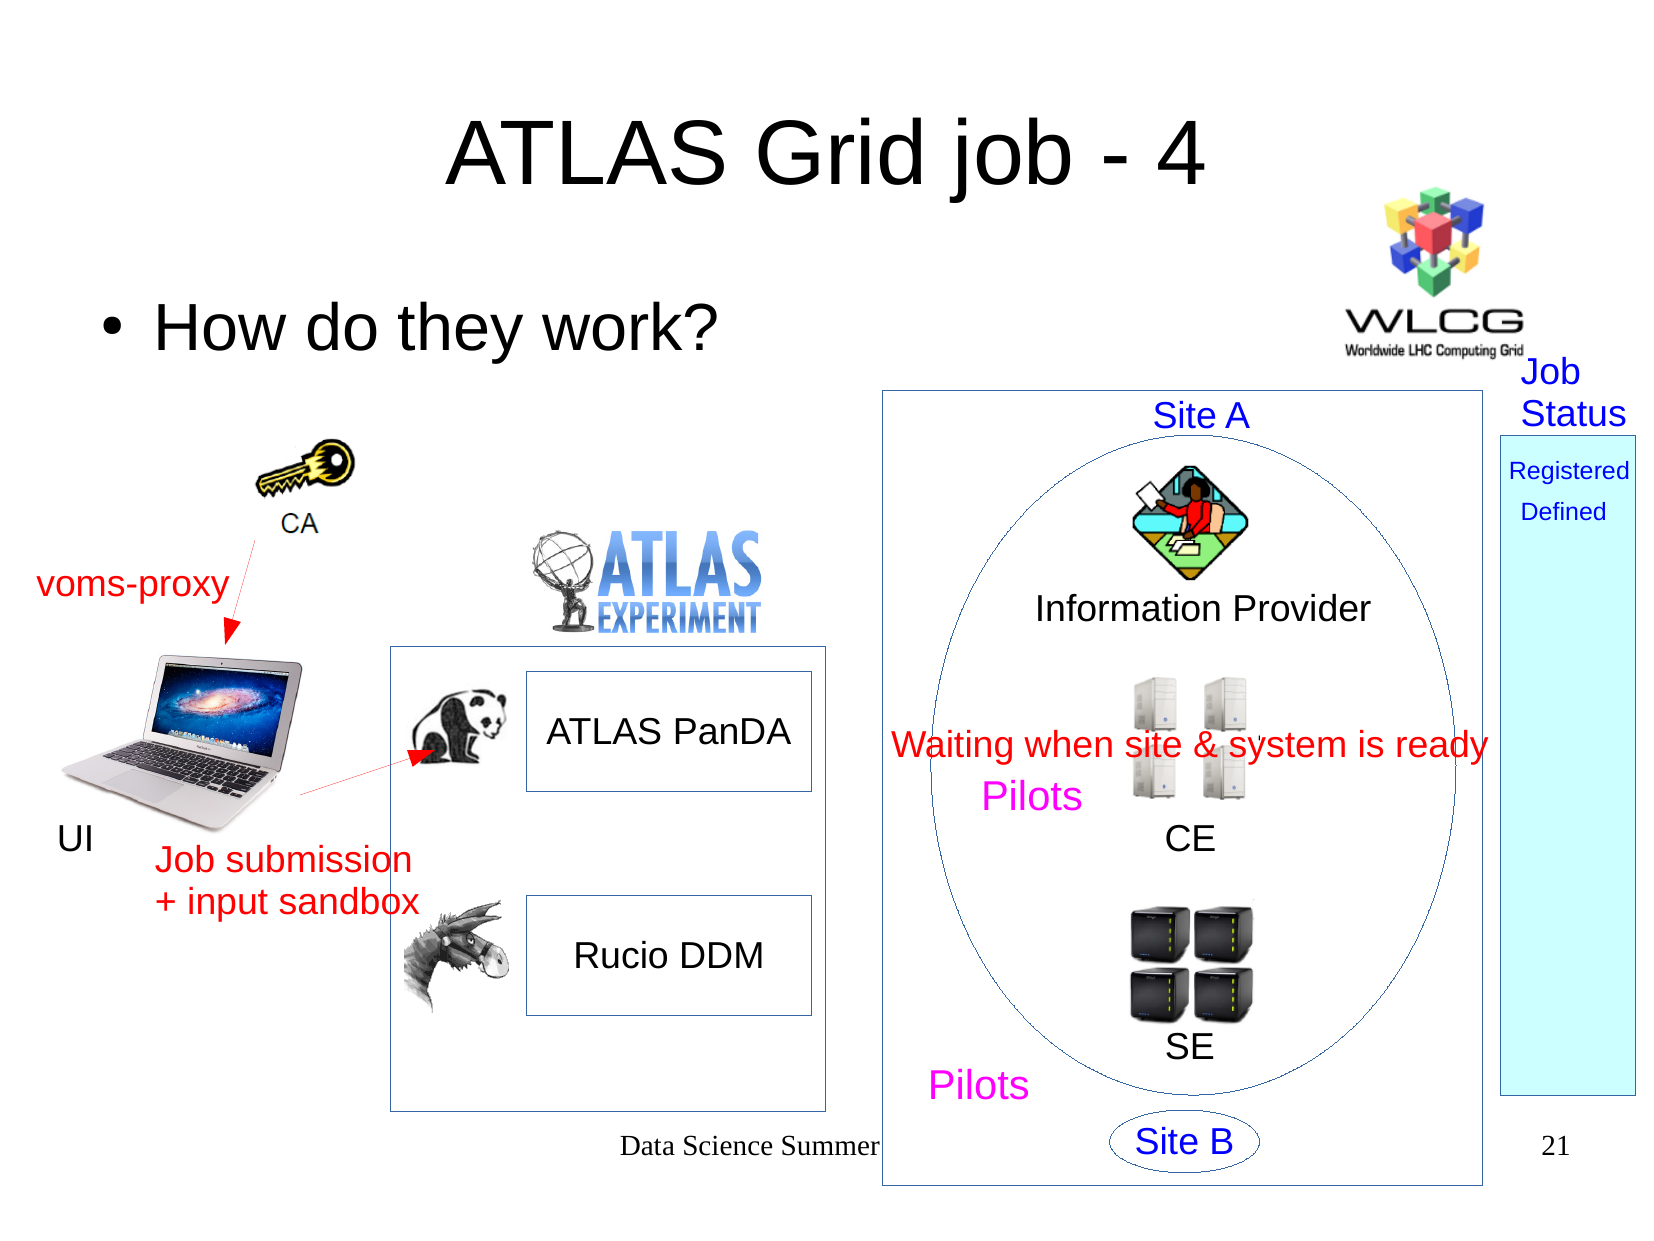

# ATLAS Grid job - 4
How do they work?
Job Status
Site A
Registered
Defined
voms-proxy
Information Provider
ATLAS PanDA
Waiting when site & system is ready
Pilots
UI
CE
Job submission
+ input sandbox
Rucio DDM
SE
Pilots
Site B
Data Science Summer School 2017
21